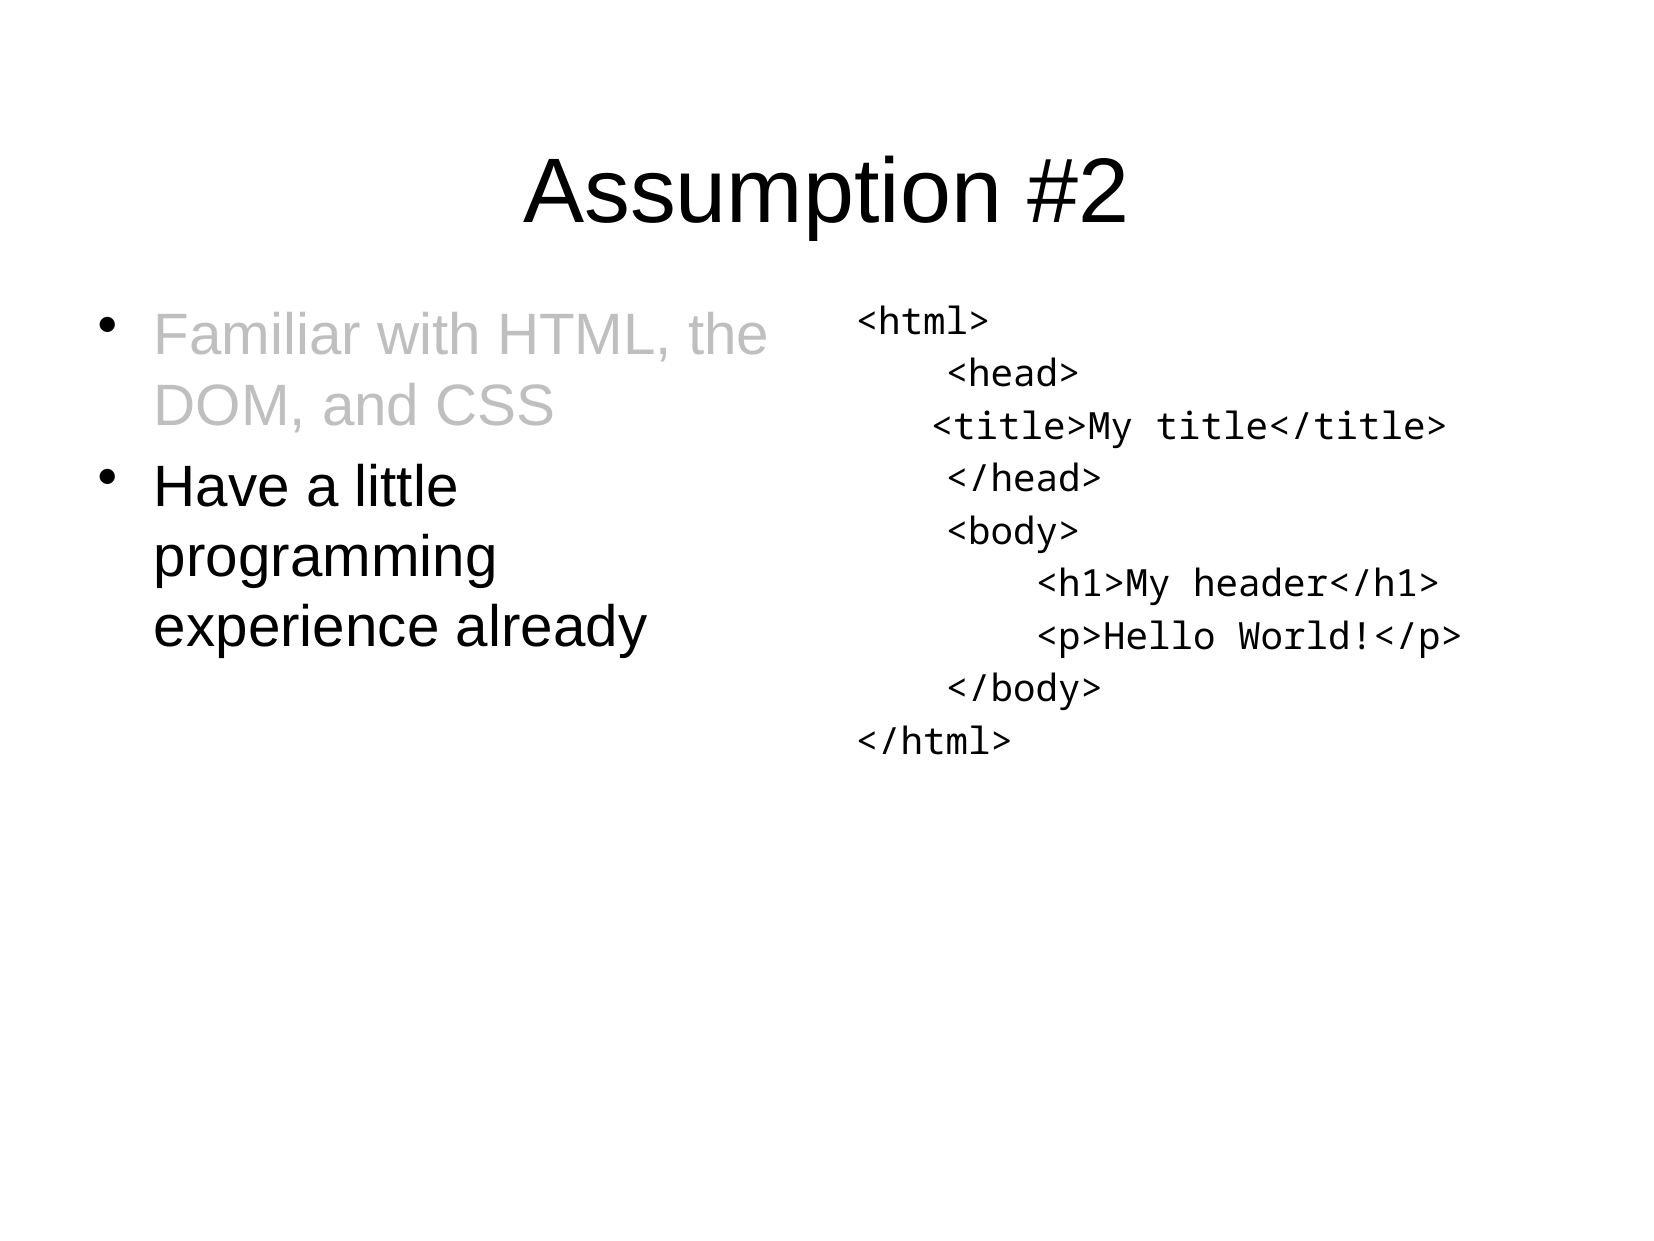

# Assumption #2
Familiar with HTML, the DOM, and CSS
Have a little programming experience already
<html>
 <head>
	<title>My title</title>
 </head>
 <body>
 <h1>My header</h1>
 <p>Hello World!</p>
 </body>
</html>